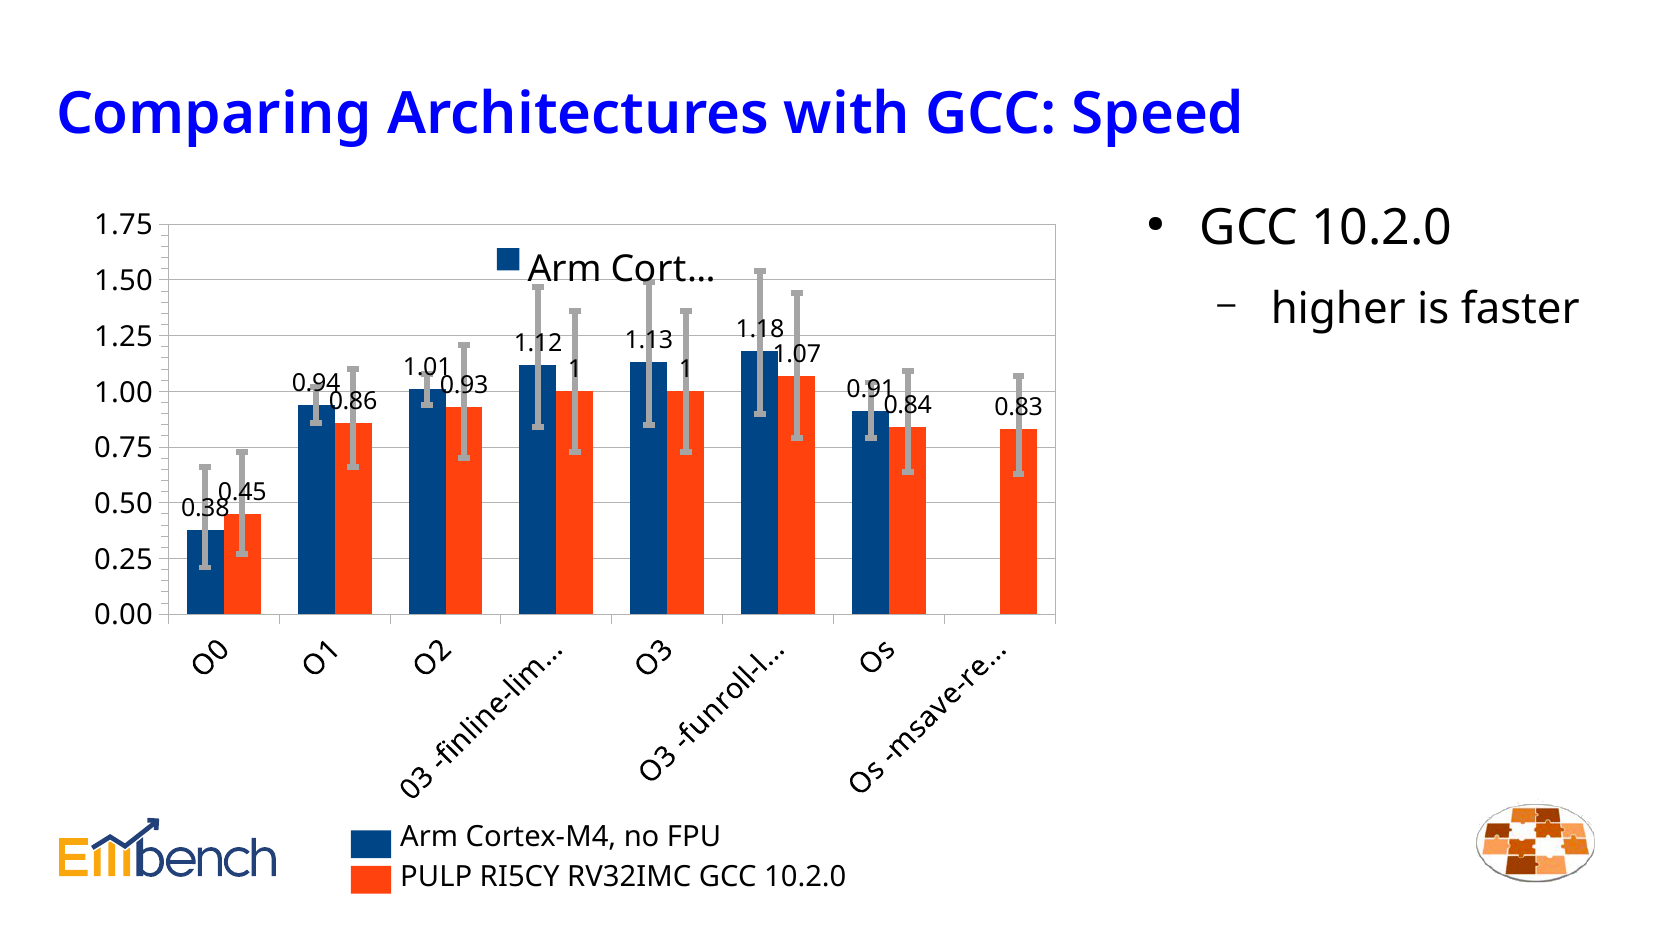

# Comparing Architectures with GCC: Speed
### Chart
| Category | Arm Cortex-M4 | PULP RI5CY |
|---|---|---|
| O0 | 0.38 | 0.45 |
| O1 | 0.94 | 0.86 |
| O2 | 1.01 | 0.93 |
| 03 -finline-limit=50 | 1.12 | 1.0 |
| O3 | 1.13 | 1.0 |
| O3 -funroll-loops | 1.18 | 1.07 |
| Os | 0.91 | 0.84 |
| Os -msave-restore | None | 0.83 |GCC 10.2.0
higher is faster
Arm Cortex-M4, no FPU
PULP RI5CY RV32IMC GCC 10.2.0